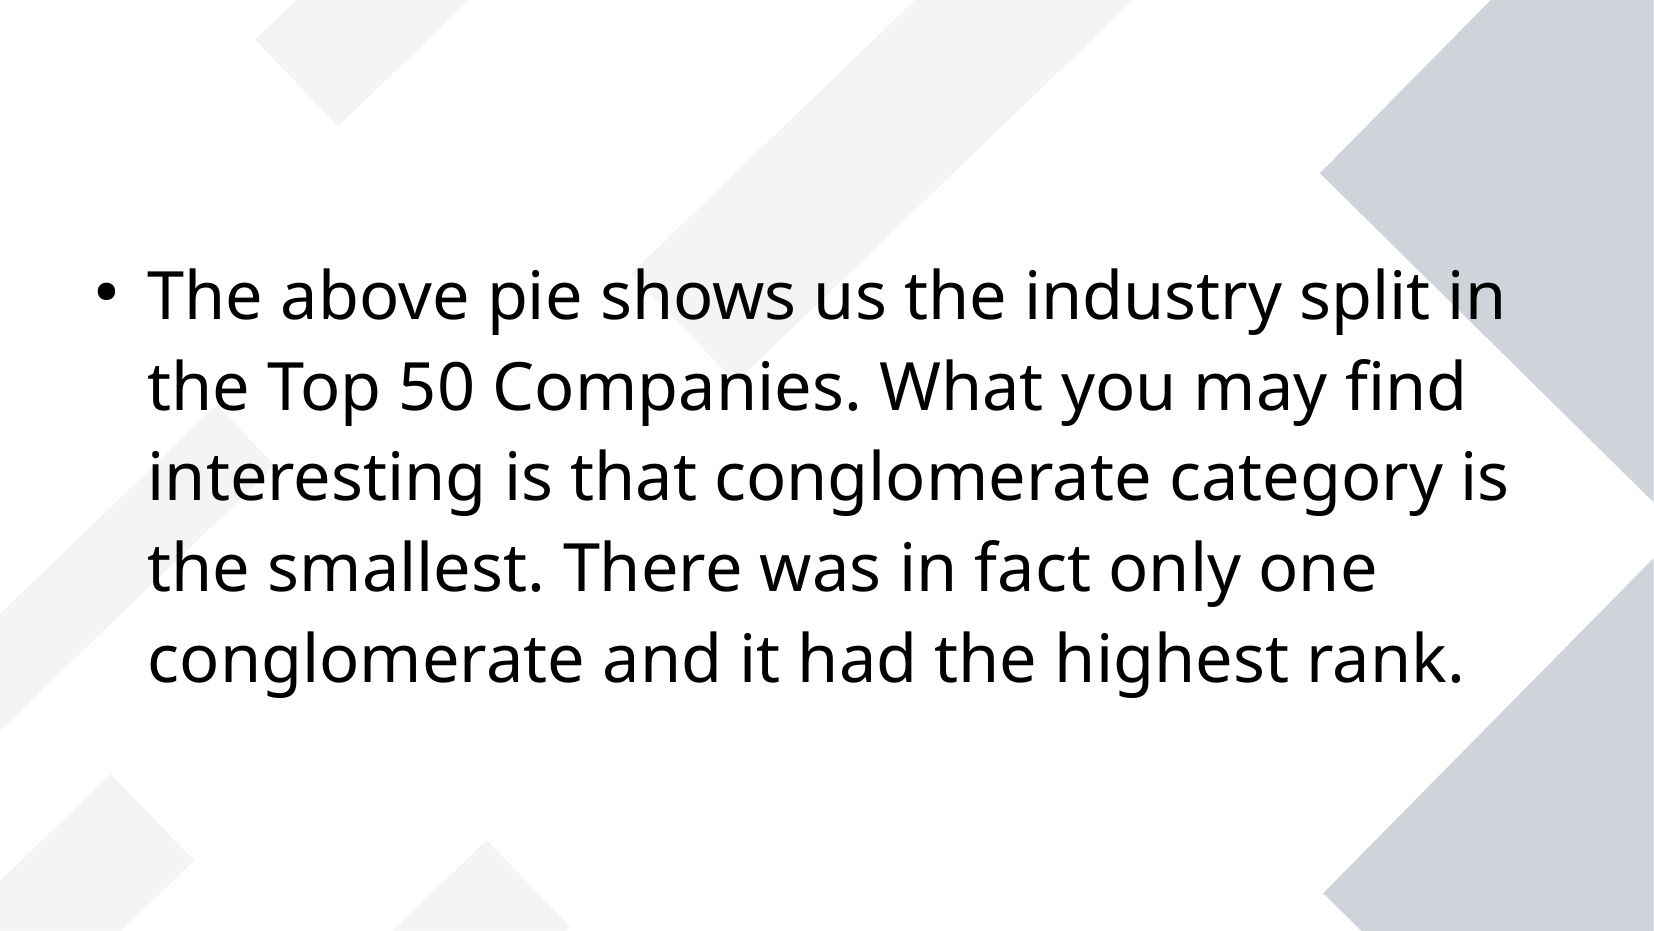

# The above pie shows us the industry split in the Top 50 Companies. What you may find interesting is that conglomerate category is the smallest. There was in fact only one conglomerate and it had the highest rank.